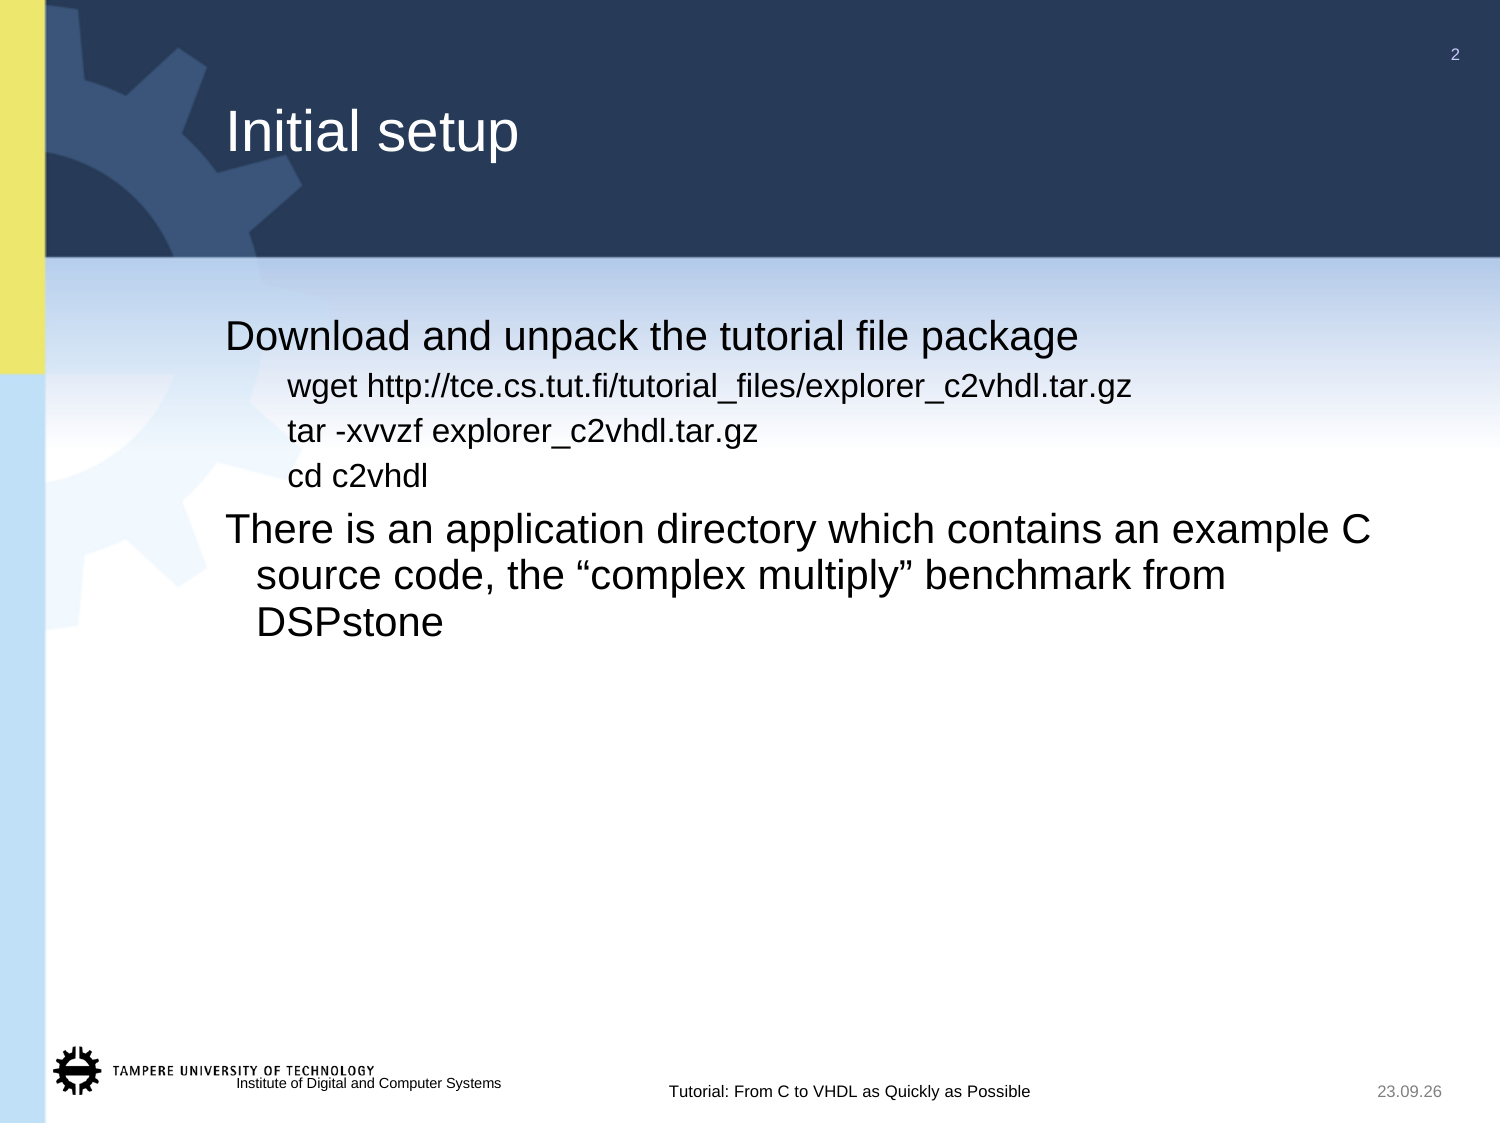

# Initial setup
2
Download and unpack the tutorial file package
wget http://tce.cs.tut.fi/tutorial_files/explorer_c2vhdl.tar.gz
tar -xvvzf explorer_c2vhdl.tar.gz
cd c2vhdl
There is an application directory which contains an example C source code, the “complex multiply” benchmark from DSPstone